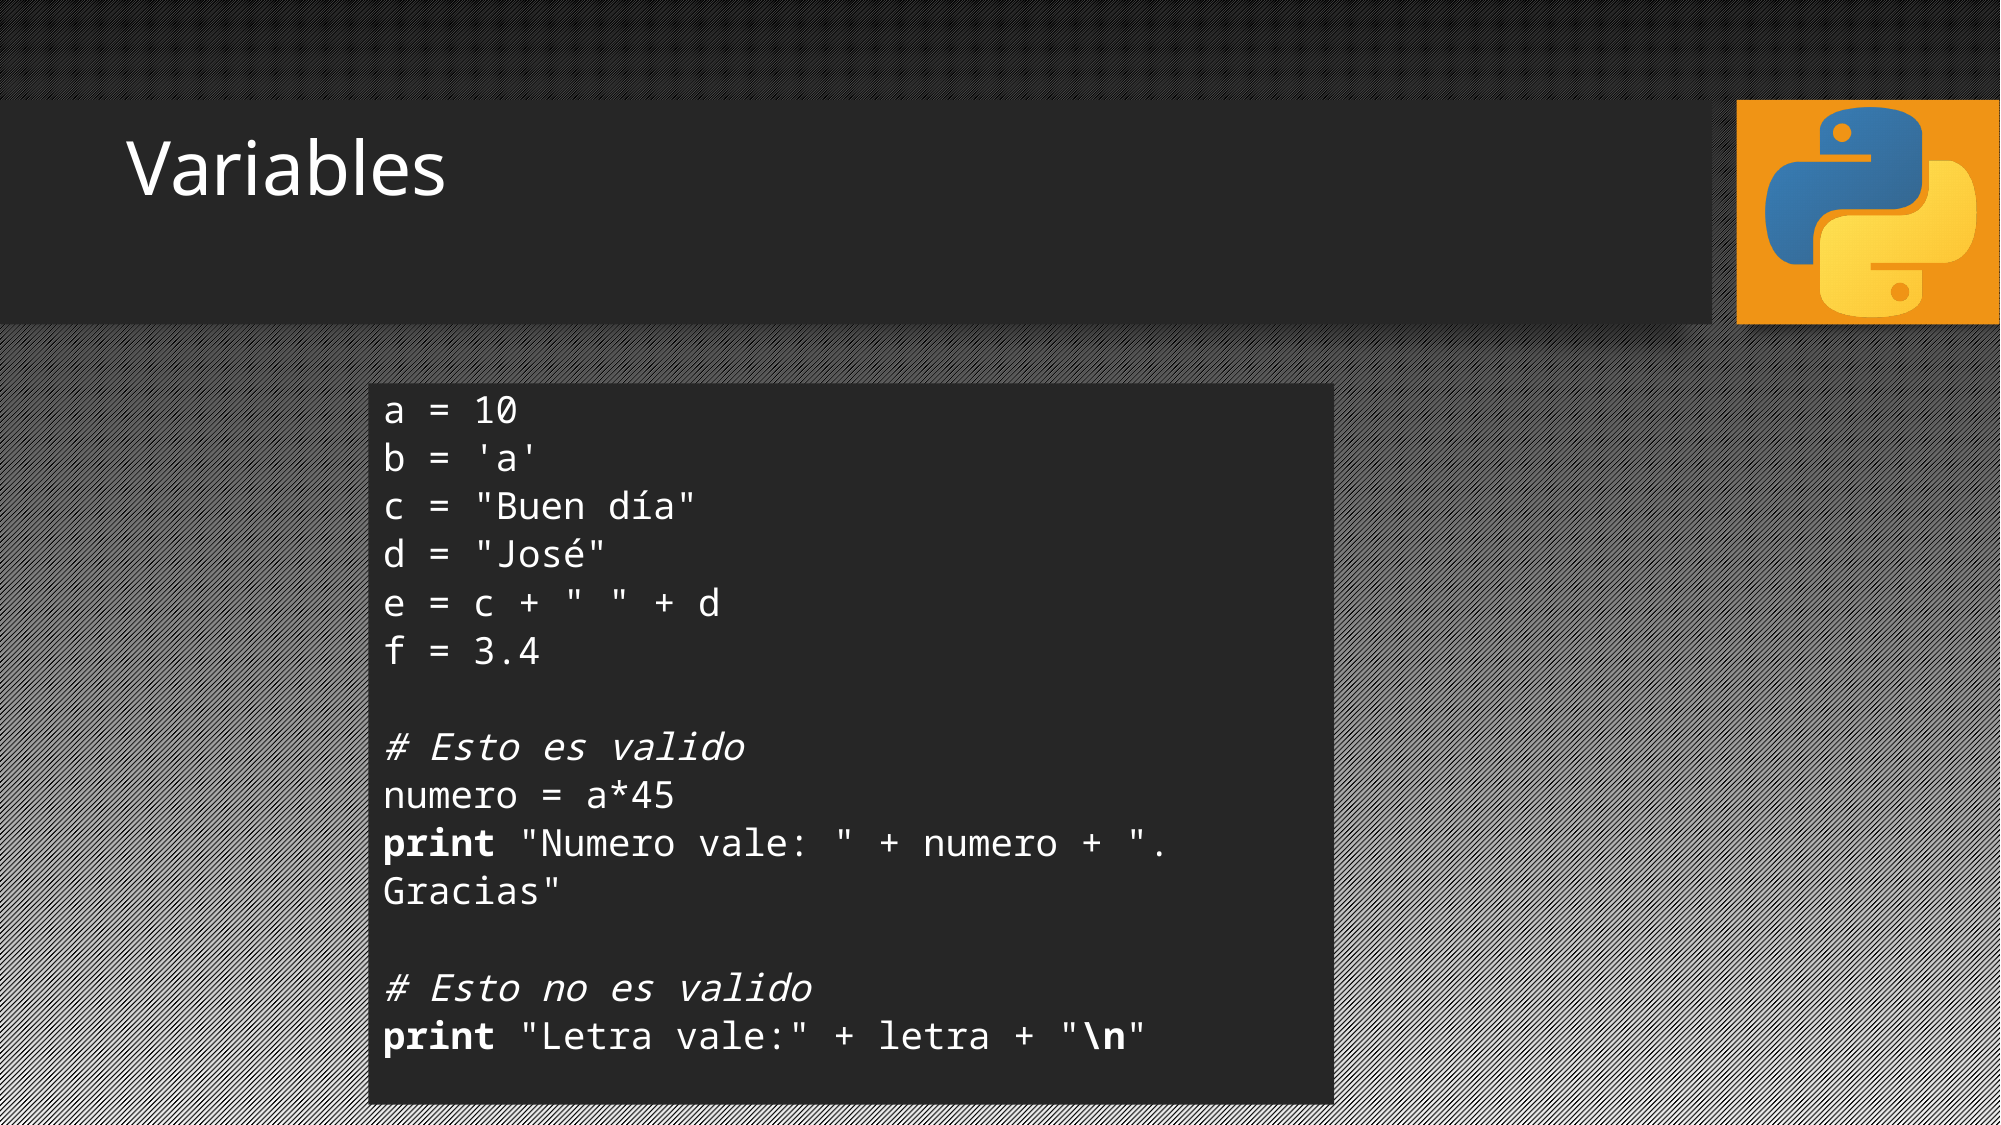

# Variables
a = 10
b = 'a'
c = "Buen día"
d = "José"
e = c + " " + d
f = 3.4
# Esto es valido
numero = a*45
print "Numero vale: " + numero + ". Gracias"
# Esto no es valido
print "Letra vale:" + letra + "\n"